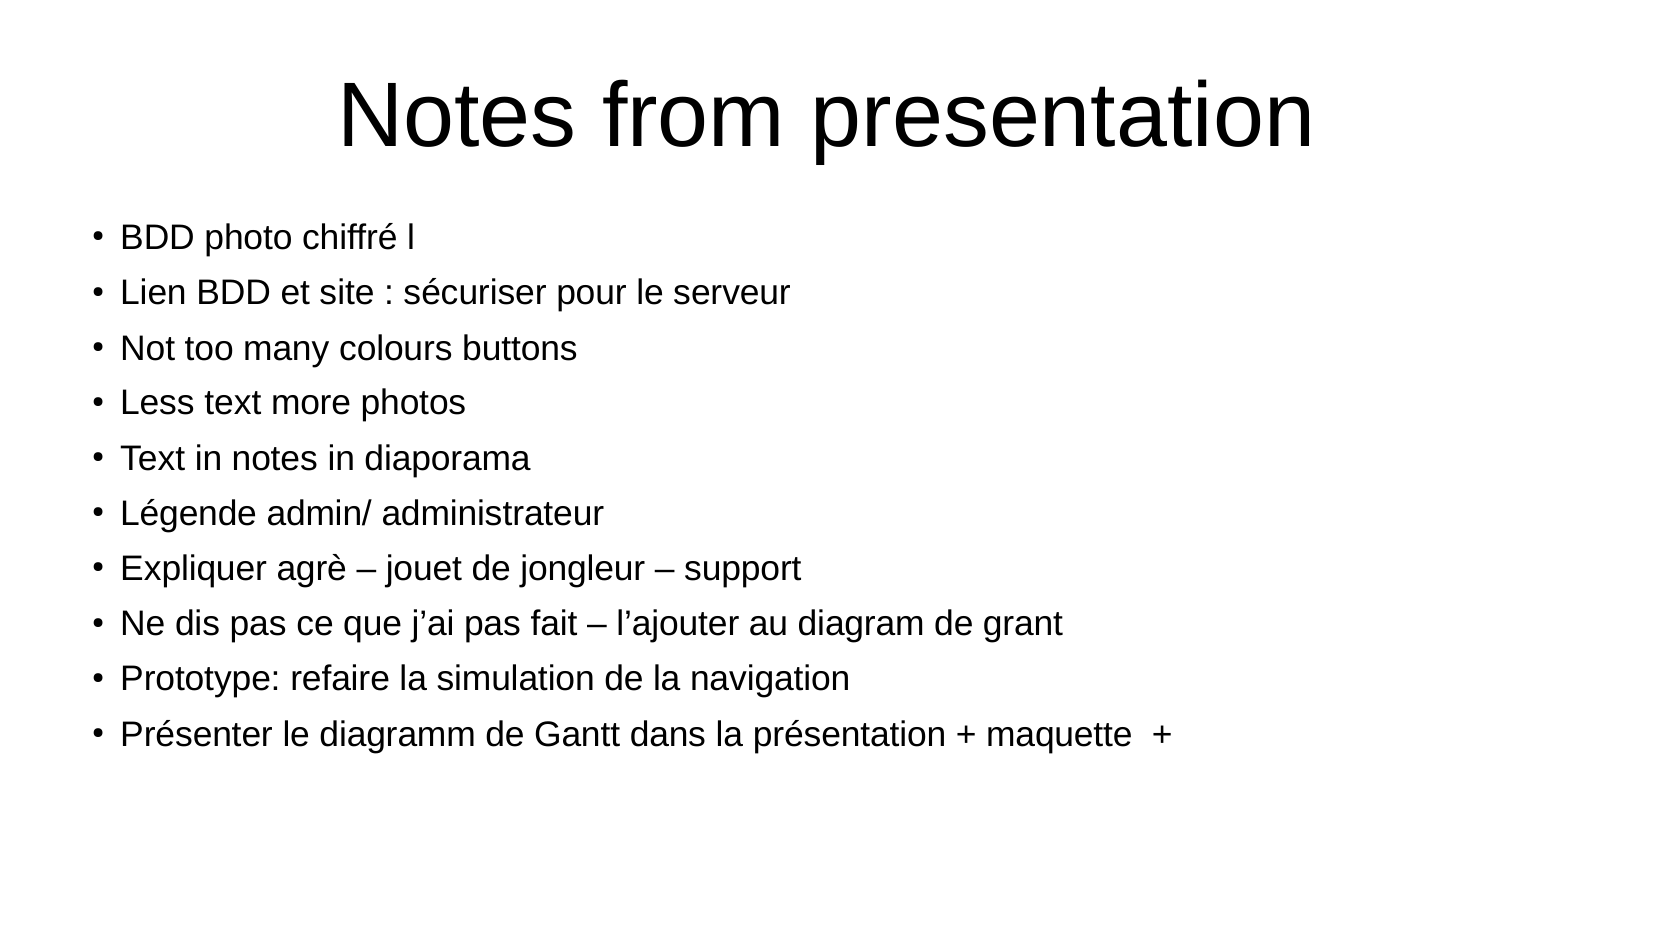

# Notes from presentation
BDD photo chiffré l
Lien BDD et site : sécuriser pour le serveur
Not too many colours buttons
Less text more photos
Text in notes in diaporama
Légende admin/ administrateur
Expliquer agrè – jouet de jongleur – support
Ne dis pas ce que j’ai pas fait – l’ajouter au diagram de grant
Prototype: refaire la simulation de la navigation
Présenter le diagramm de Gantt dans la présentation + maquette +